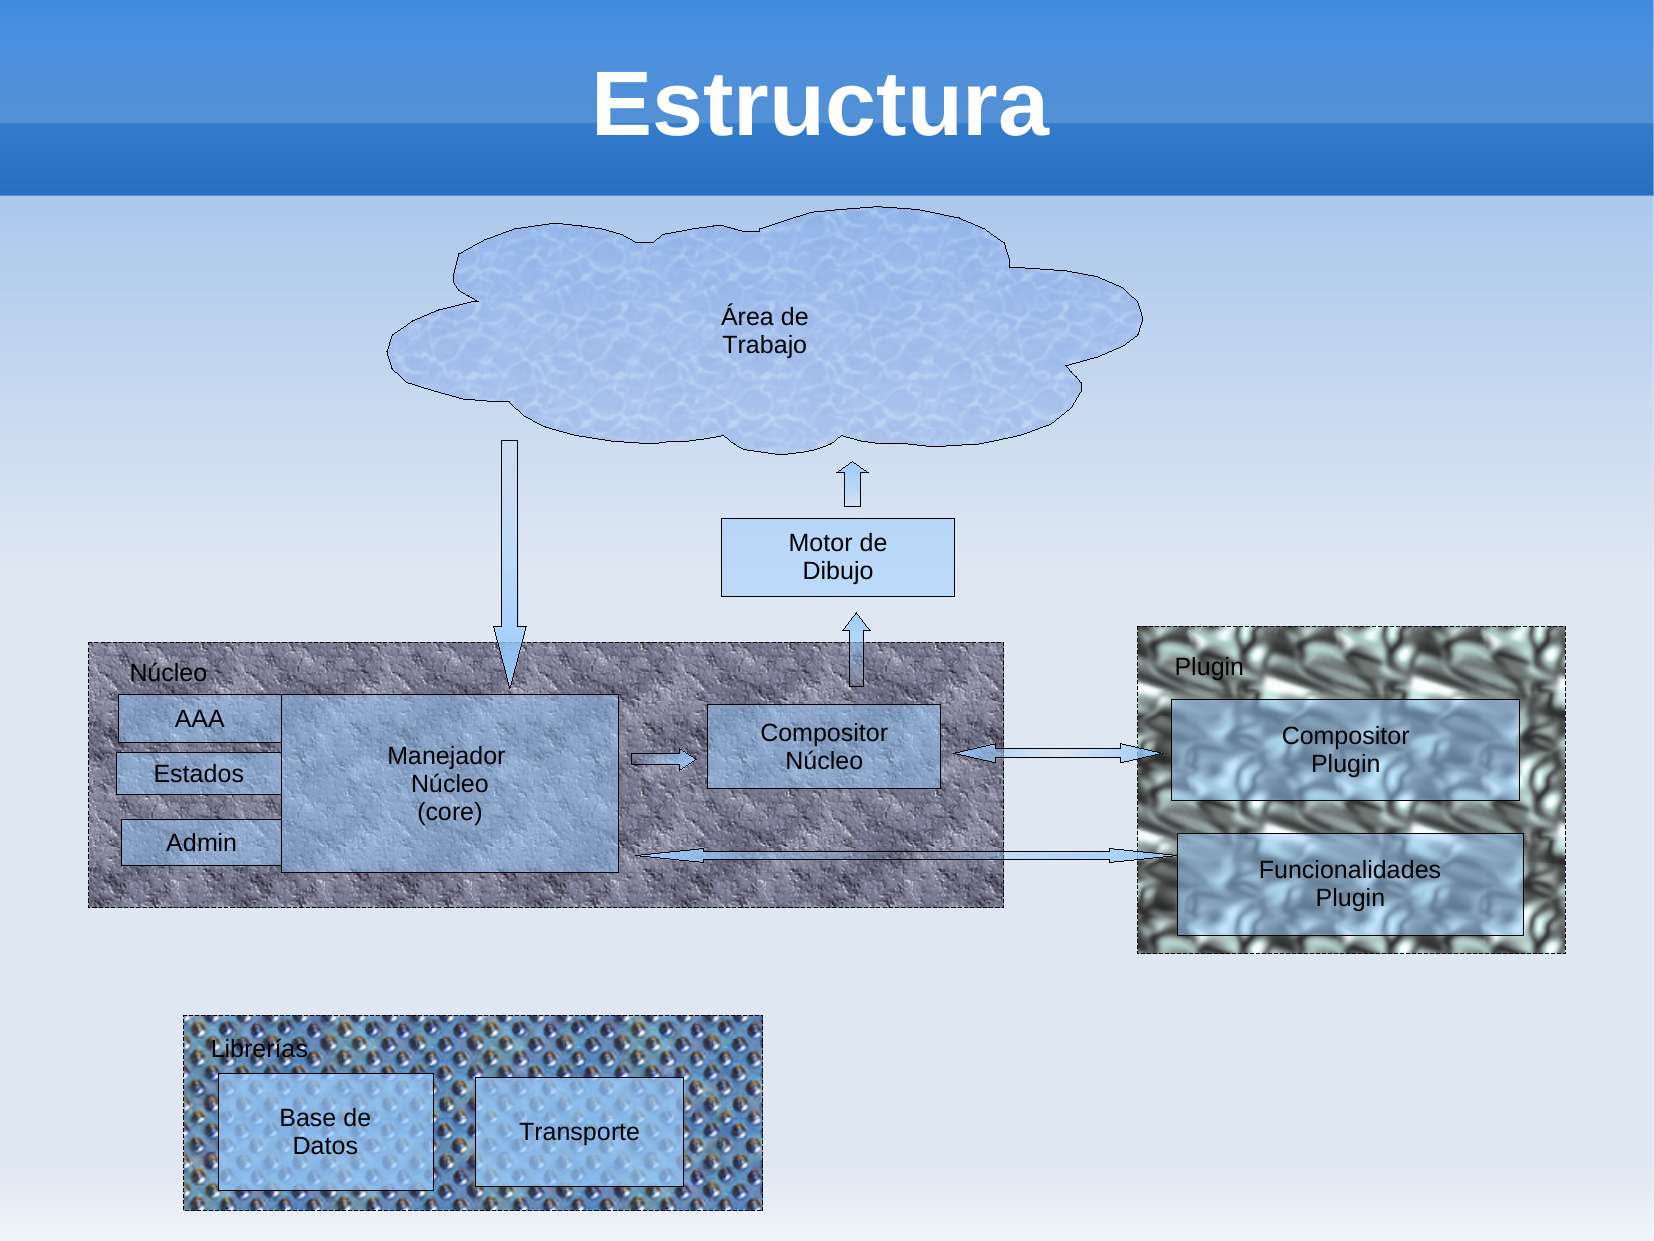

# Estructura
Área de
Trabajo
Motor de
Dibujo
Plugin
Núcleo
AAA
Manejador
Núcleo
(core)
Estados
Admin
Compositor
Plugin
Compositor
Núcleo
Funcionalidades
Plugin
Librerías
Base de
Datos
Transporte